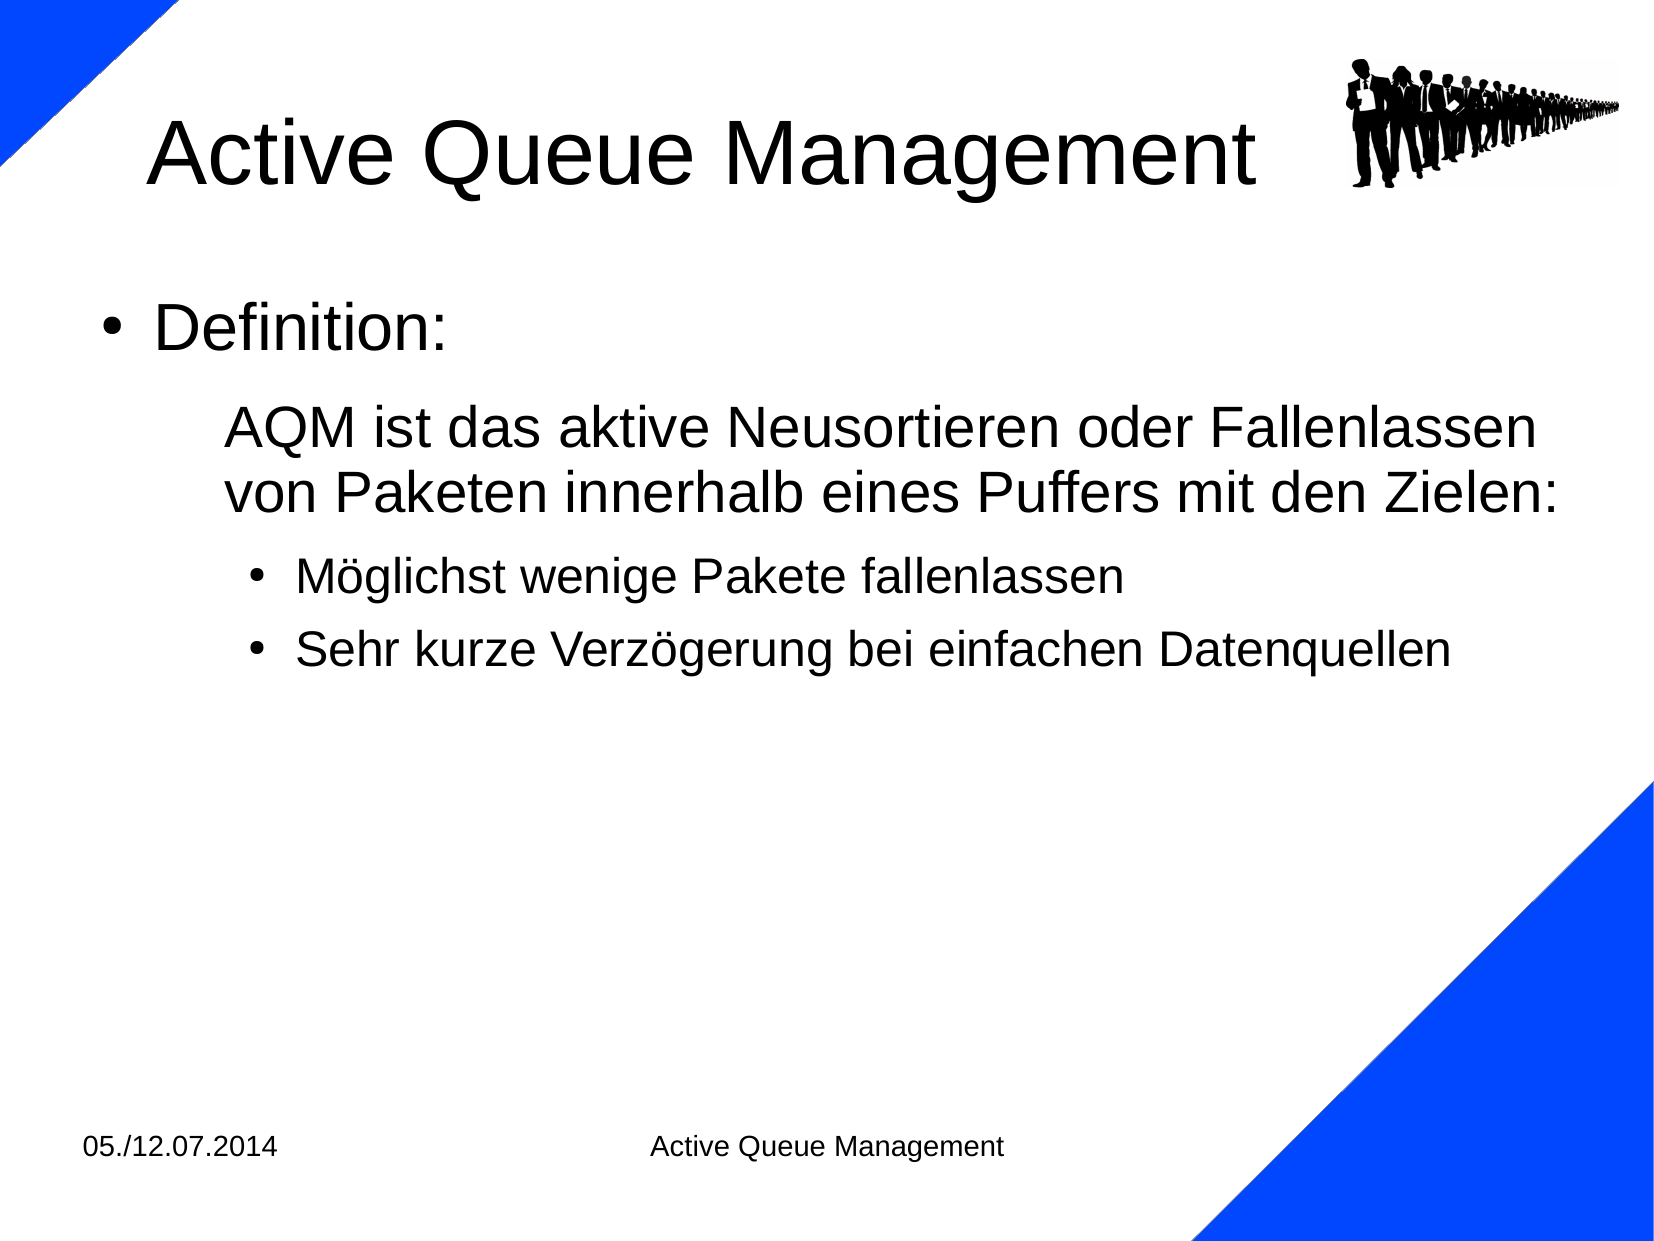

# Active Queue Management
Definition:
AQM ist das aktive Neusortieren oder Fallenlassen von Paketen innerhalb eines Puffers mit den Zielen:
Möglichst wenige Pakete fallenlassen
Sehr kurze Verzögerung bei einfachen Datenquellen
05.07.2014/12.07.2014
Active Queue Management